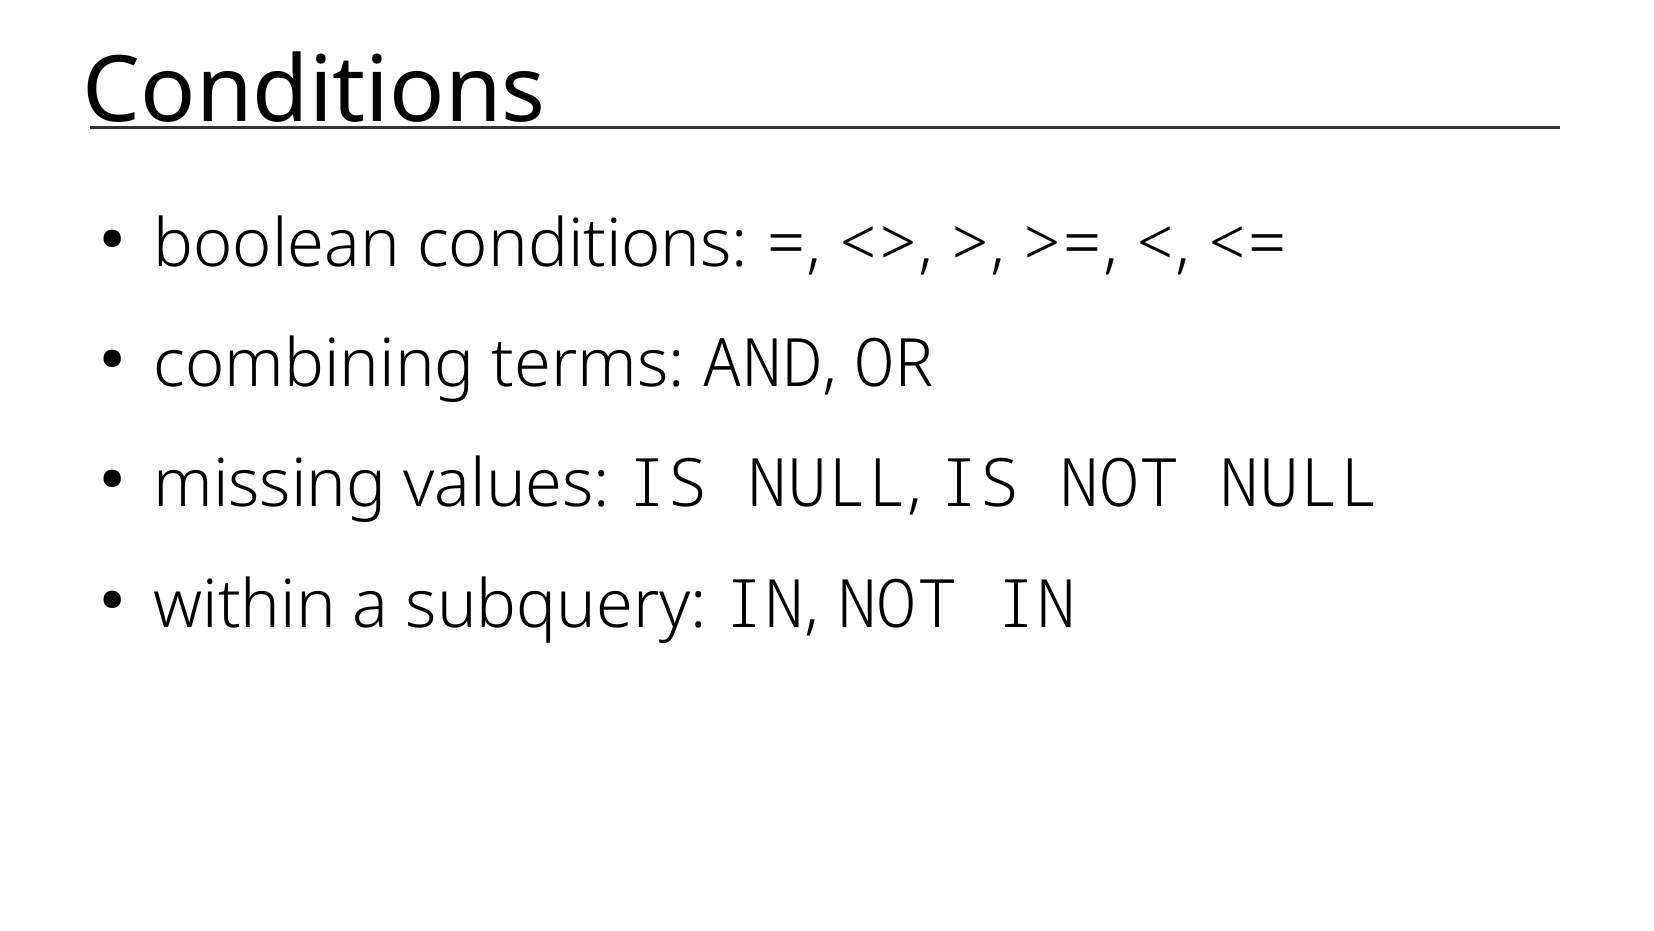

# Conditions
boolean conditions: =, <>, >, >=, <, <=
combining terms: AND, OR
missing values: IS NULL, IS NOT NULL
within a subquery: IN, NOT IN